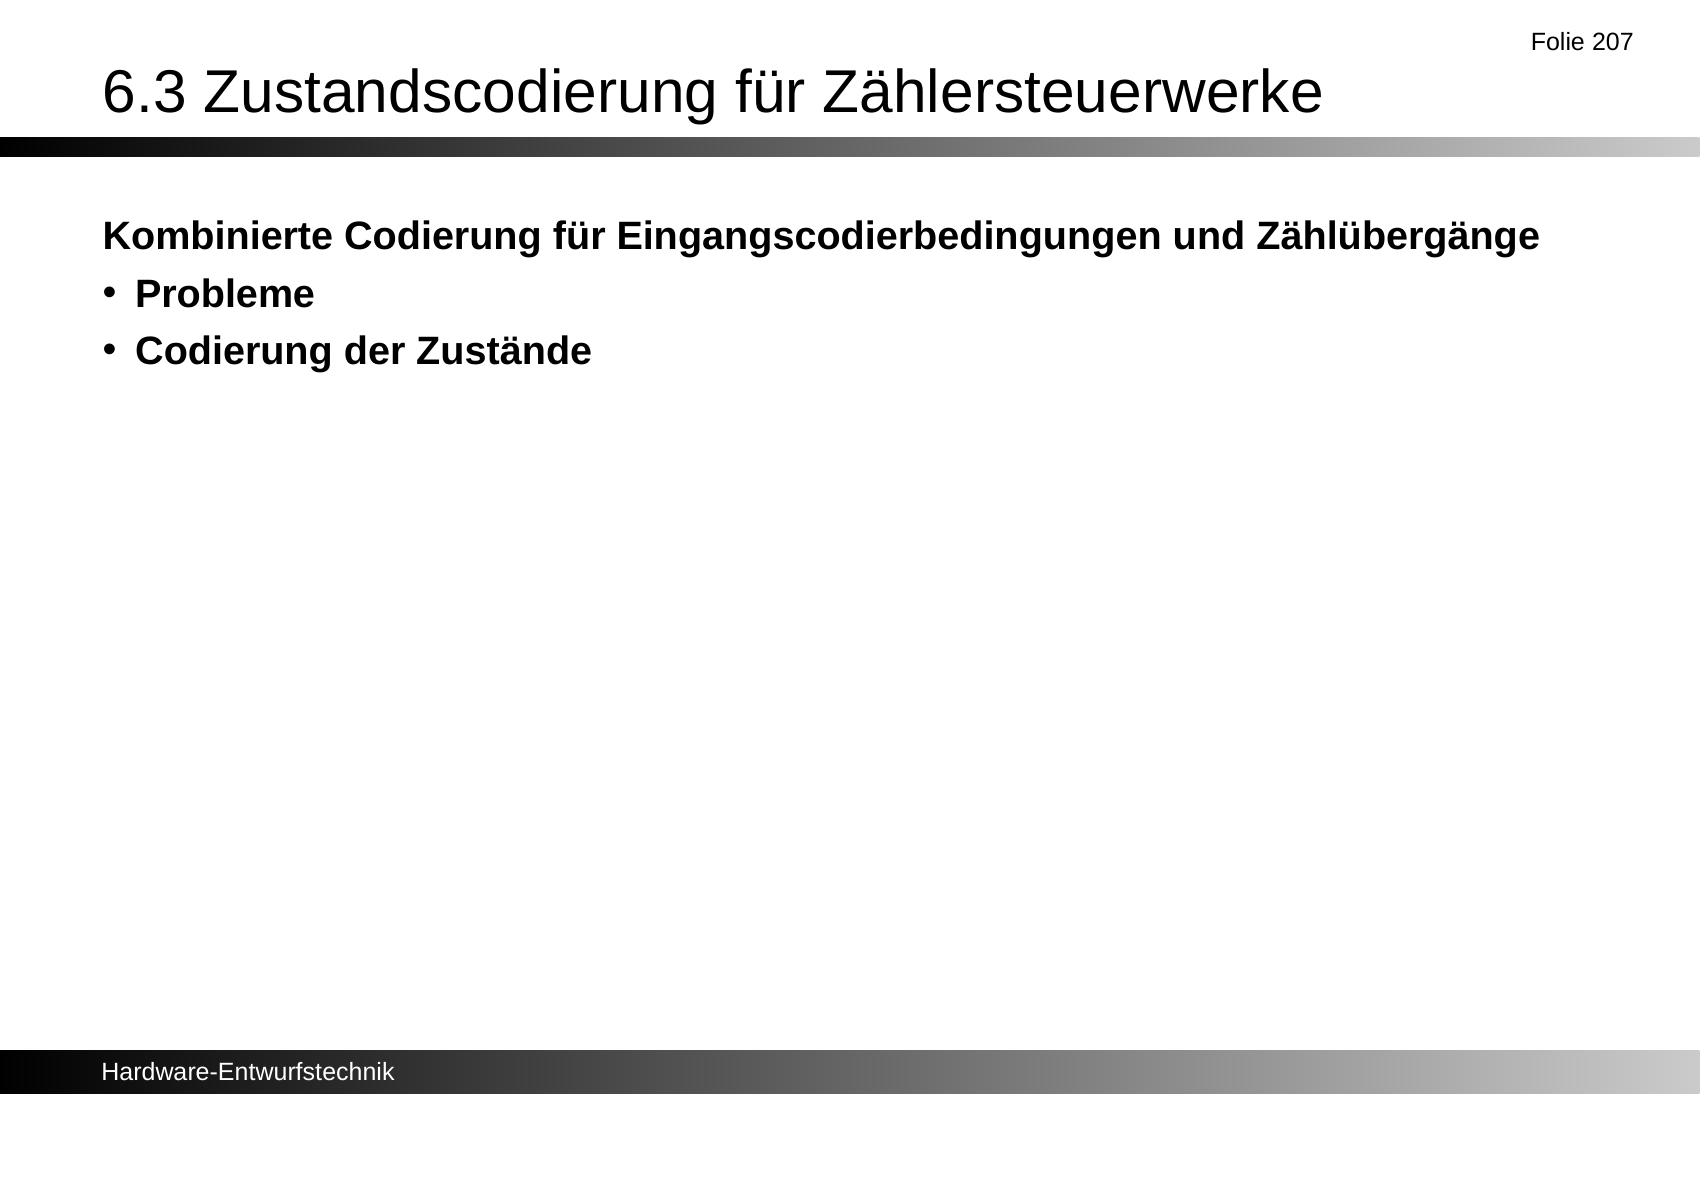

# 6.3 Zustandscodierung für Zählersteuerwerke
Kombinierte Codierung für Eingangscodierbedingungen und Zählübergänge
Probleme
Codierung der Zustände